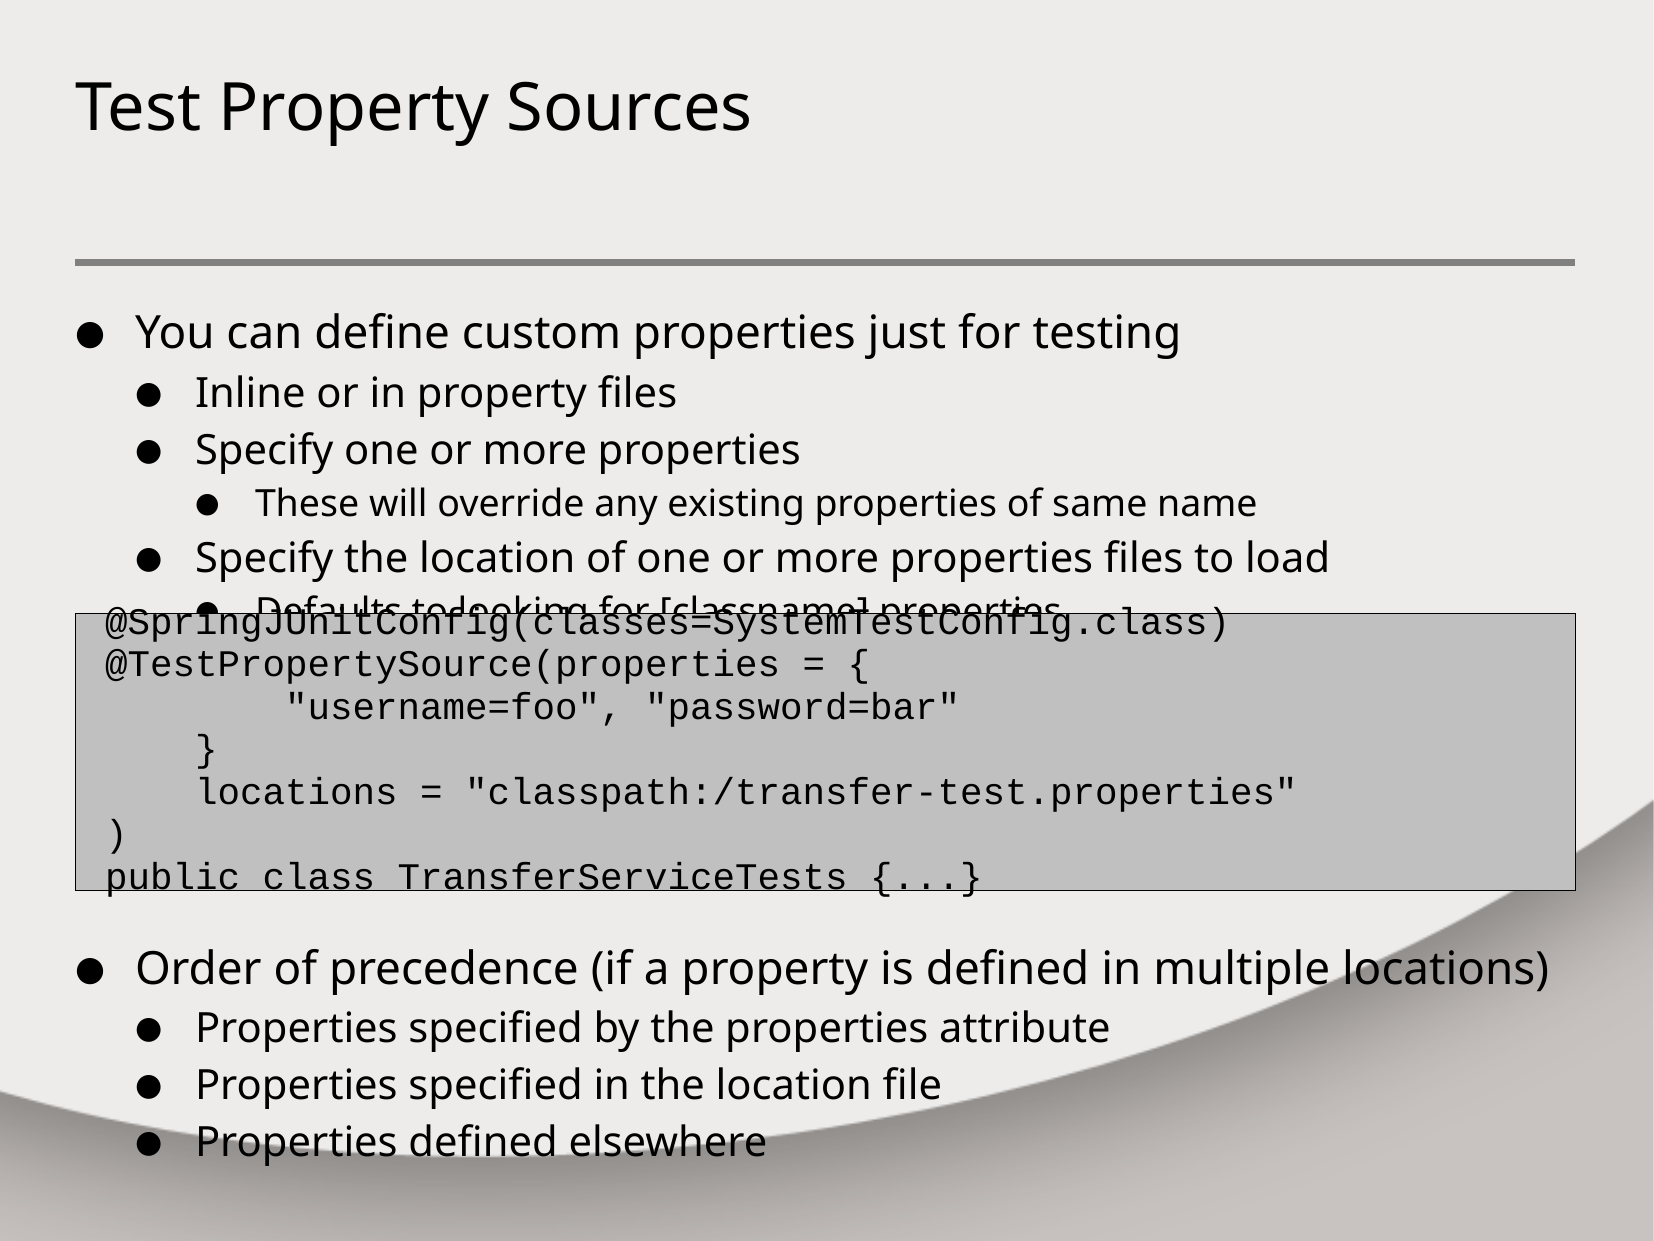

# Test Property Sources
You can define custom properties just for testing
Inline or in property files
Specify one or more properties
These will override any existing properties of same name
Specify the location of one or more properties files to load
Defaults to looking for [classname].properties
Order of precedence (if a property is defined in multiple locations)
Properties specified by the properties attribute
Properties specified in the location file
Properties defined elsewhere
@SpringJUnitConfig(classes=SystemTestConfig.class)
@TestPropertySource(properties = {
 "username=foo", "password=bar"
 }
 locations = "classpath:/transfer-test.properties"
)
public class TransferServiceTests {...}